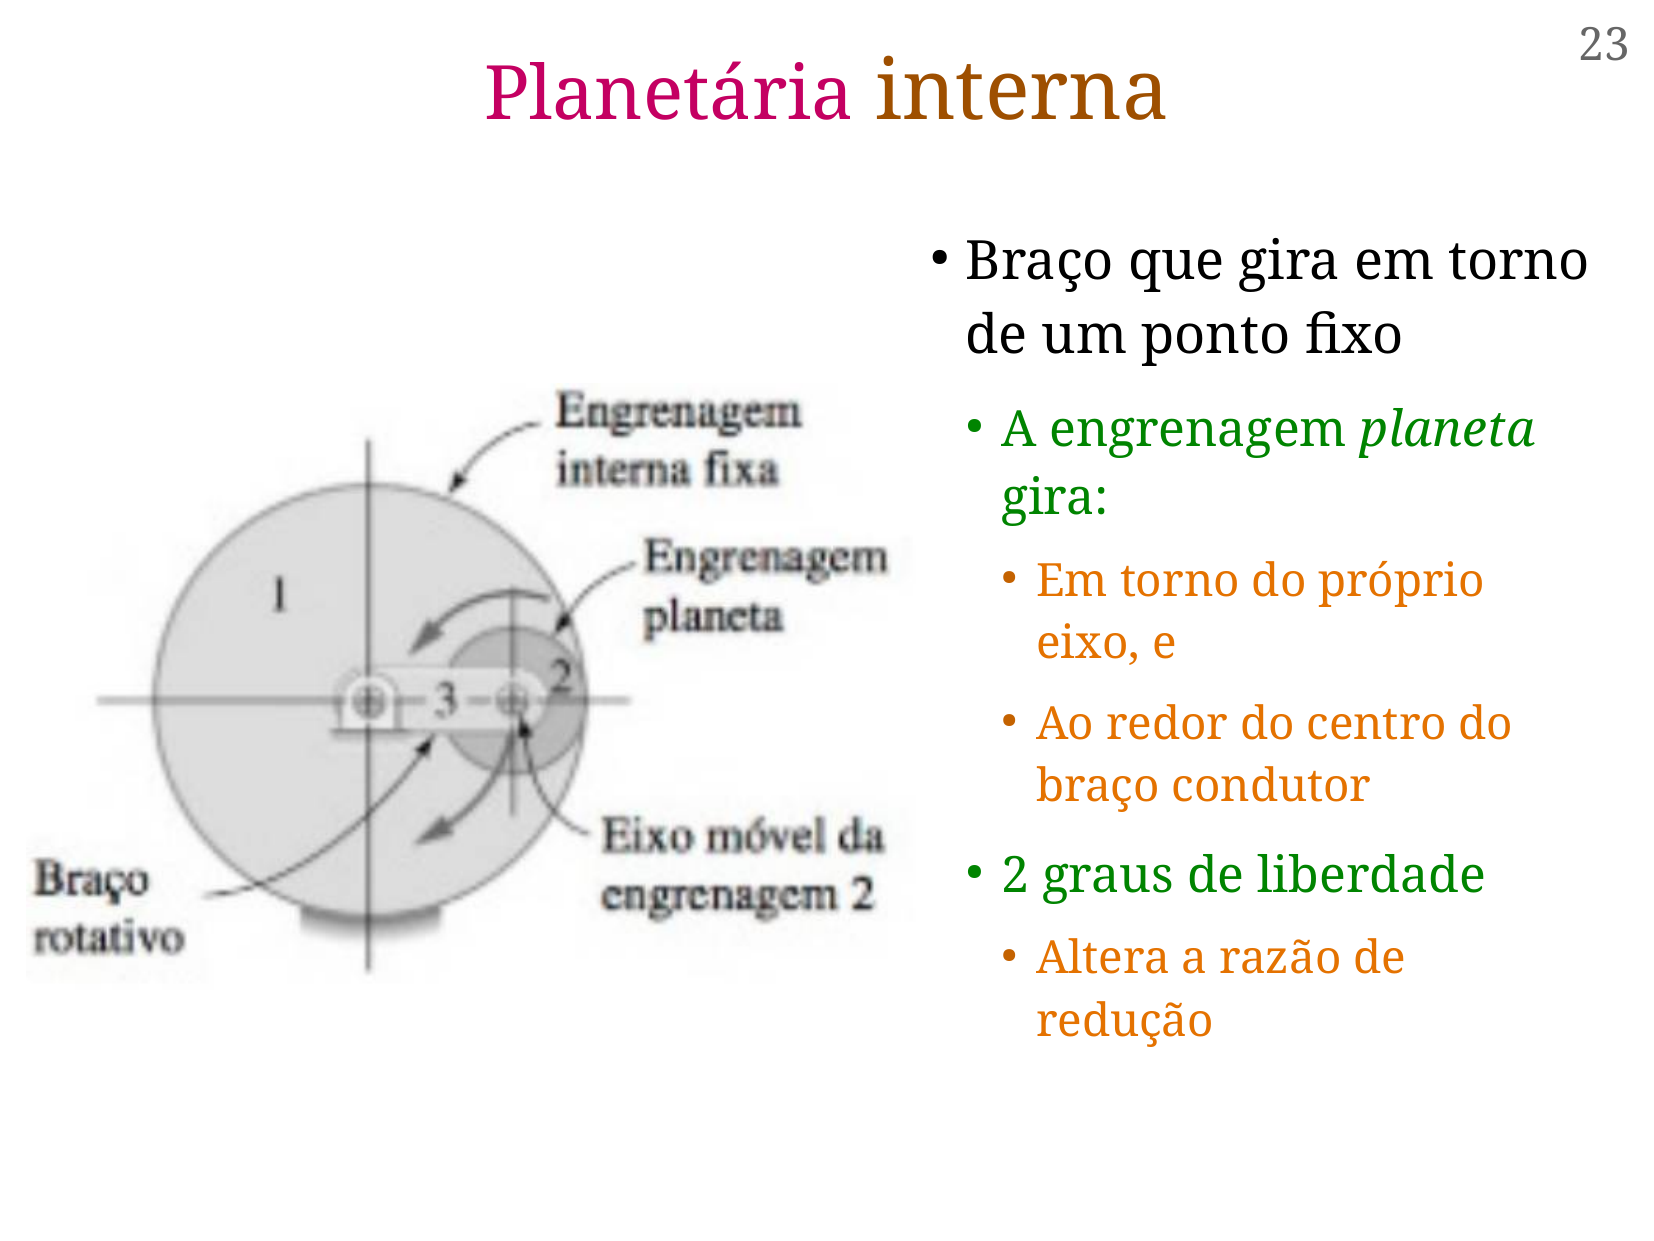

23
# Planetária interna
Braço que gira em torno de um ponto fixo
A engrenagem planeta gira:
Em torno do próprio eixo, e
Ao redor do centro do braço condutor
2 graus de liberdade
Altera a razão de redução